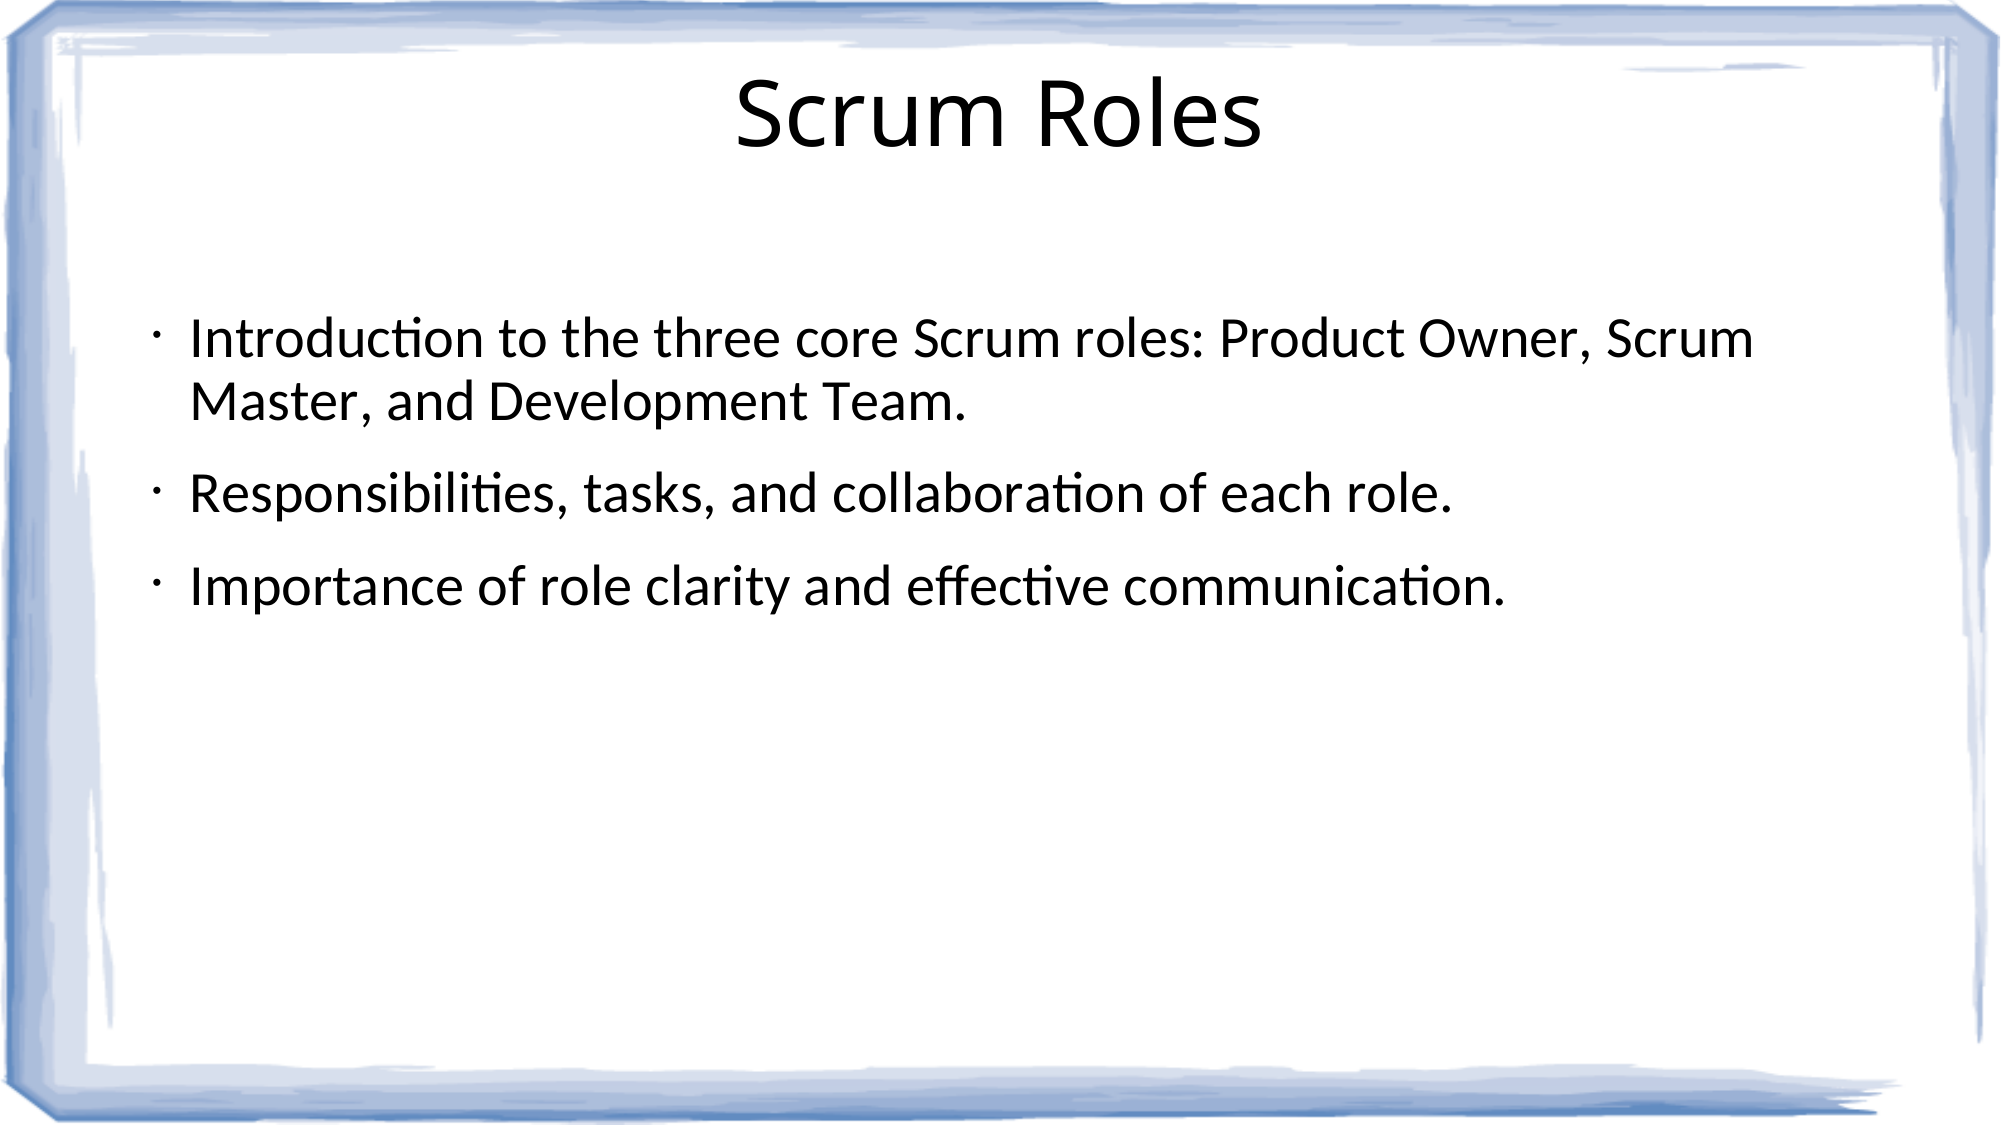

# Scrum Roles
Introduction to the three core Scrum roles: Product Owner, Scrum Master, and Development Team.
Responsibilities, tasks, and collaboration of each role.
Importance of role clarity and effective communication.